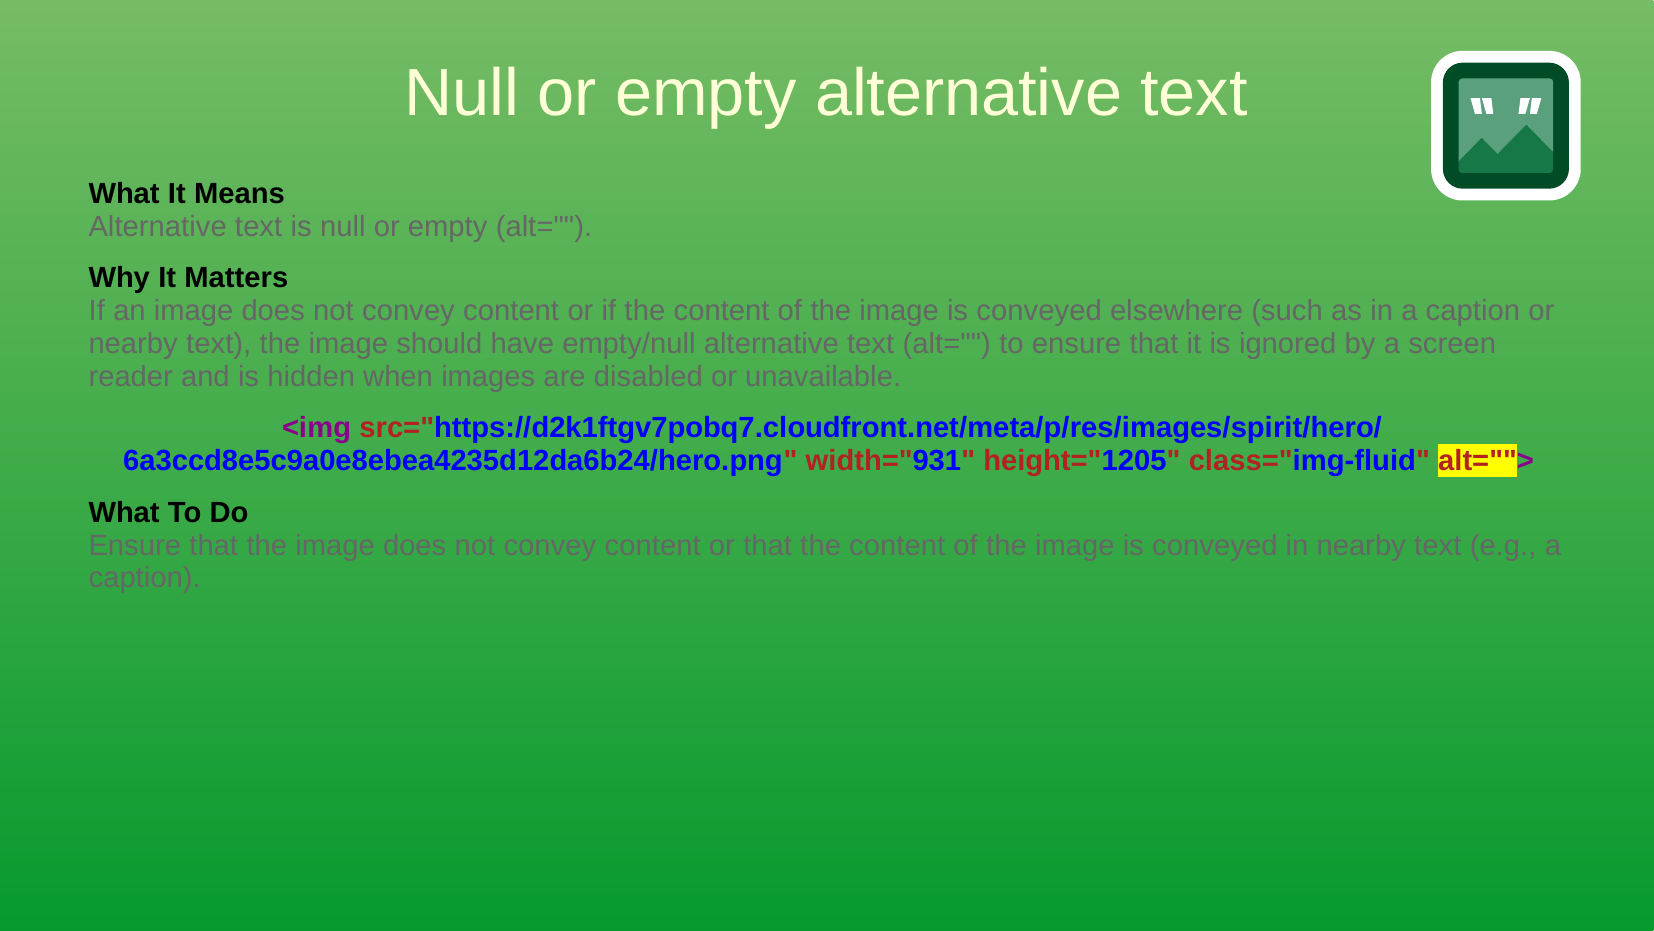

# Null or empty alternative text
What It Means
Alternative text is null or empty (alt="").
Why It Matters
If an image does not convey content or if the content of the image is conveyed elsewhere (such as in a caption or nearby text), the image should have empty/null alternative text (alt="") to ensure that it is ignored by a screen reader and is hidden when images are disabled or unavailable.
<img src="https://d2k1ftgv7pobq7.cloudfront.net/meta/p/res/images/spirit/hero/6a3ccd8e5c9a0e8ebea4235d12da6b24/hero.png" width="931" height="1205" class="img-fluid" alt="">
What To Do
Ensure that the image does not convey content or that the content of the image is conveyed in nearby text (e.g., a caption).